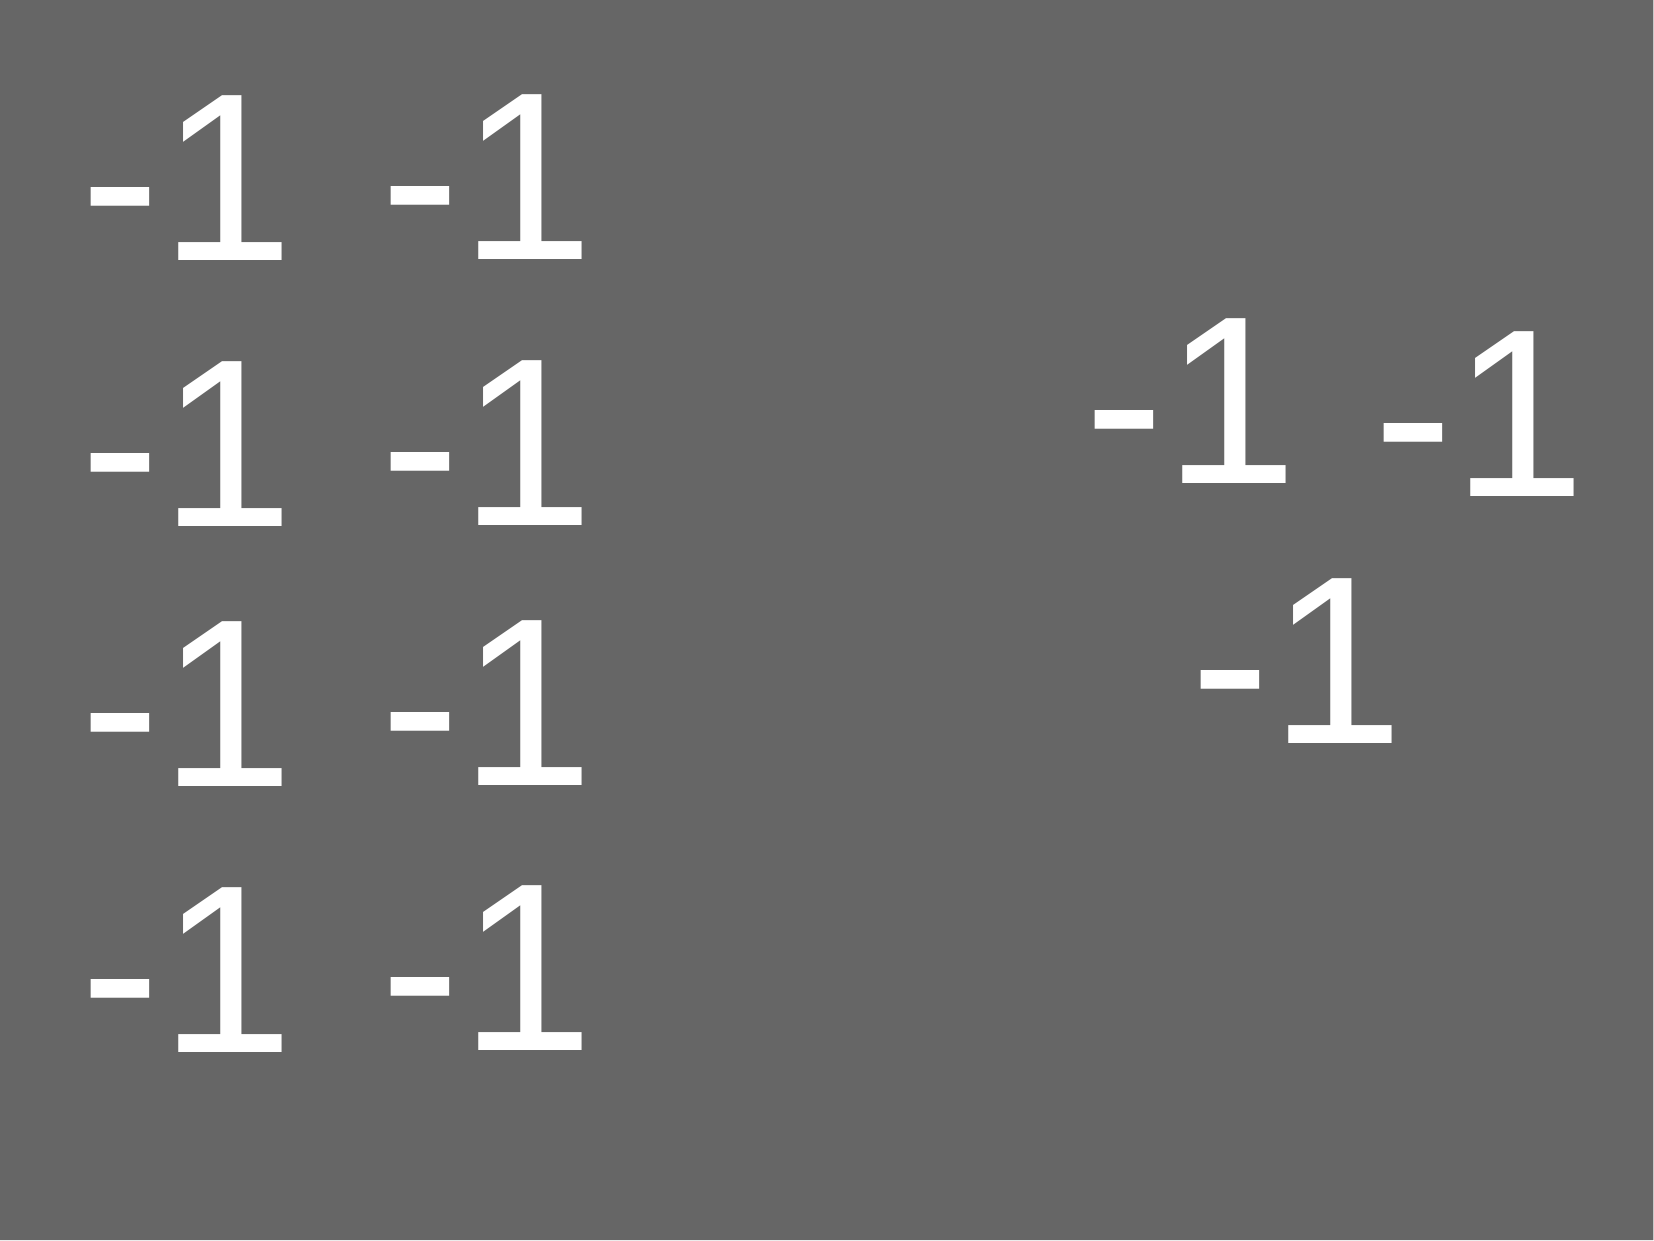

-1
-1
-1
-1
-1
-1
-1
-1
-1
-1
-1